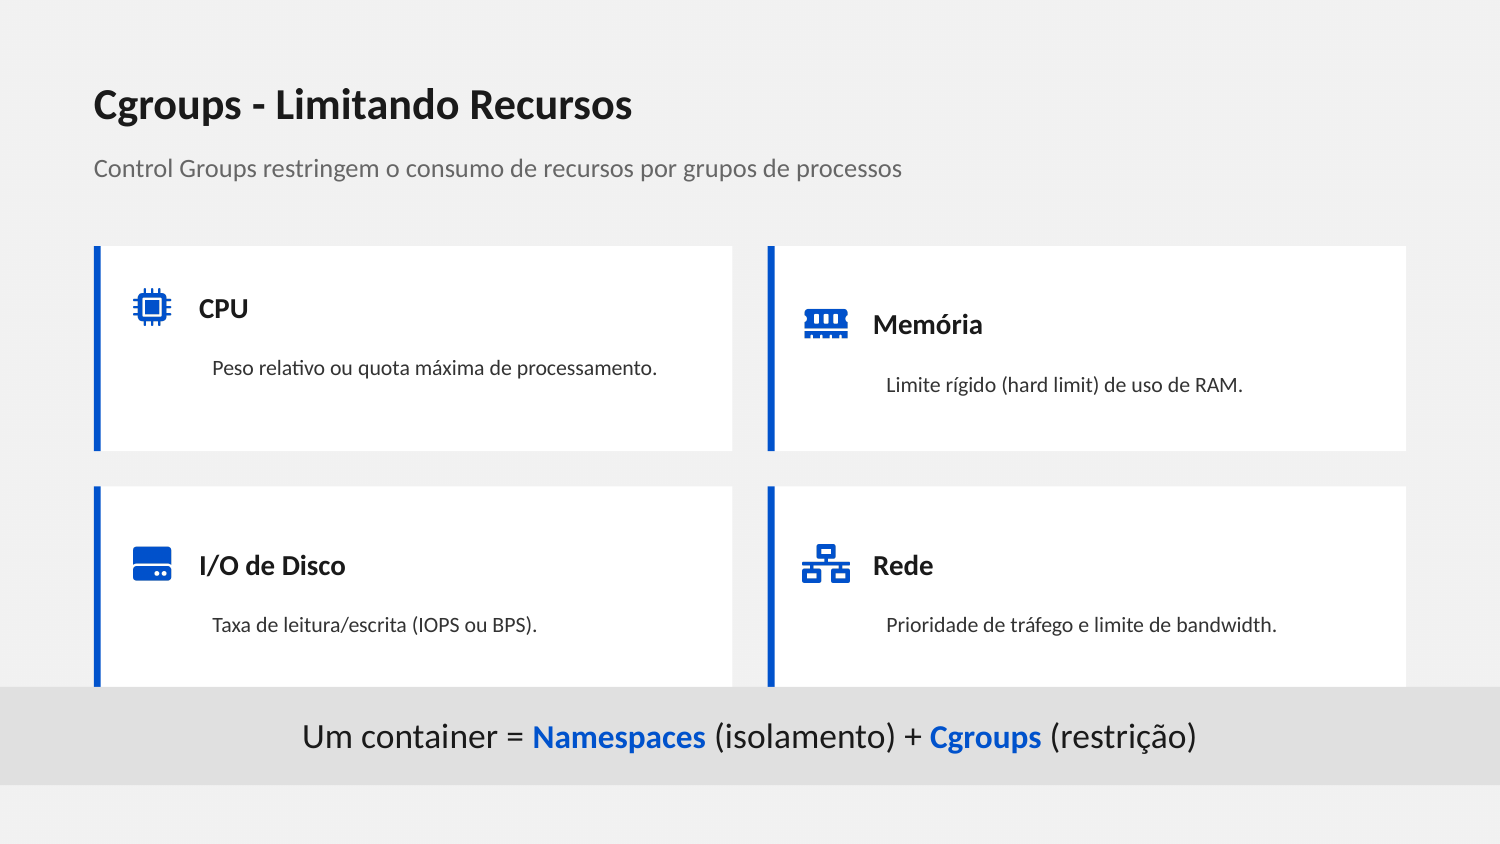

Cgroups - Limitando Recursos
Control Groups restringem o consumo de recursos por grupos de processos
CPU
Memória
Peso relativo ou quota máxima de processamento.
Limite rígido (hard limit) de uso de RAM.
I/O de Disco
Rede
Taxa de leitura/escrita (IOPS ou BPS).
Prioridade de tráfego e limite de bandwidth.
Um container = Namespaces (isolamento) + Cgroups (restrição)